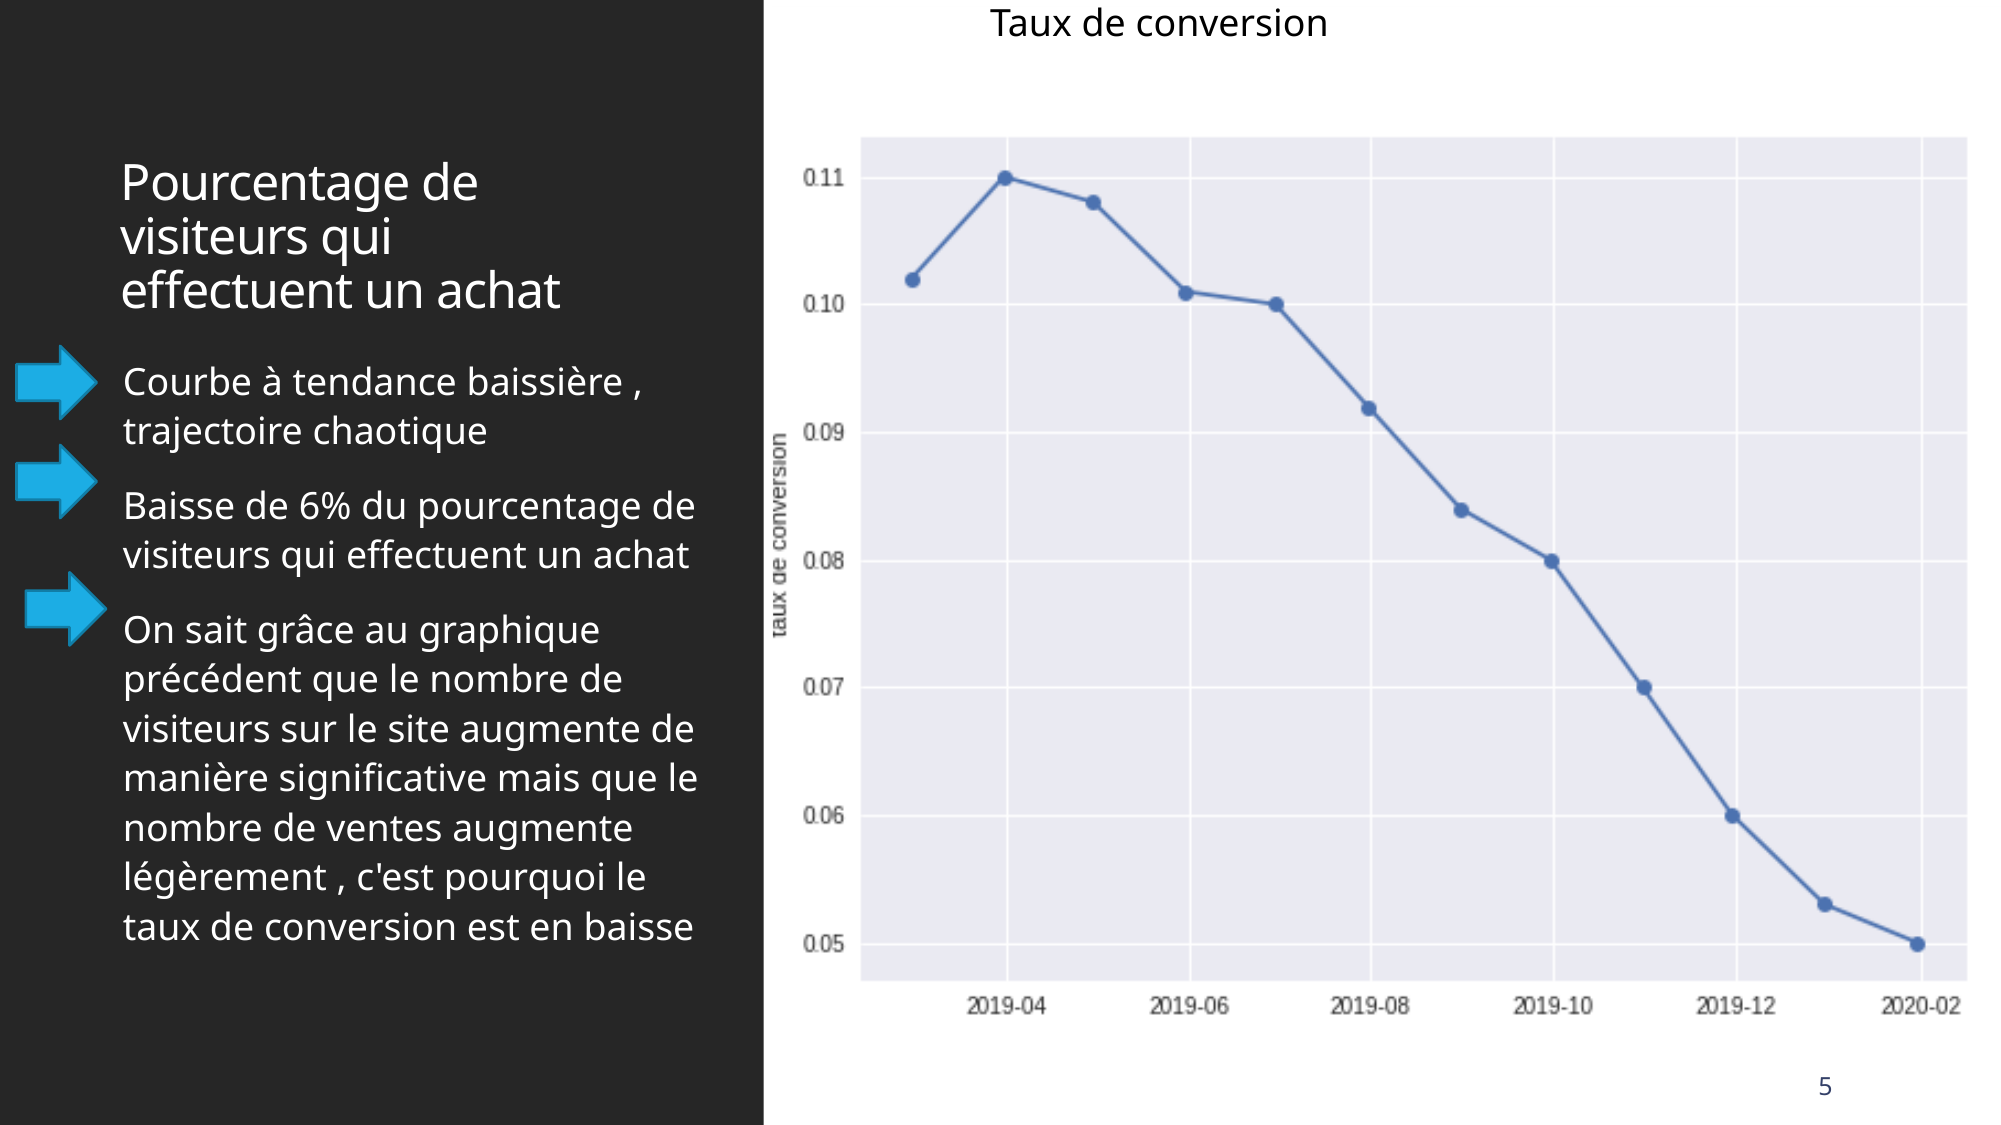

Taux de conversion
# Pourcentage de visiteurs qui effectuent un achat
Courbe à tendance baissière , trajectoire chaotique
Baisse de 6% du pourcentage de visiteurs qui effectuent un achat
On sait grâce au graphique précédent que le nombre de visiteurs sur le site augmente de manière significative mais que le nombre de ventes augmente légèrement , c'est pourquoi le taux de conversion est en baisse